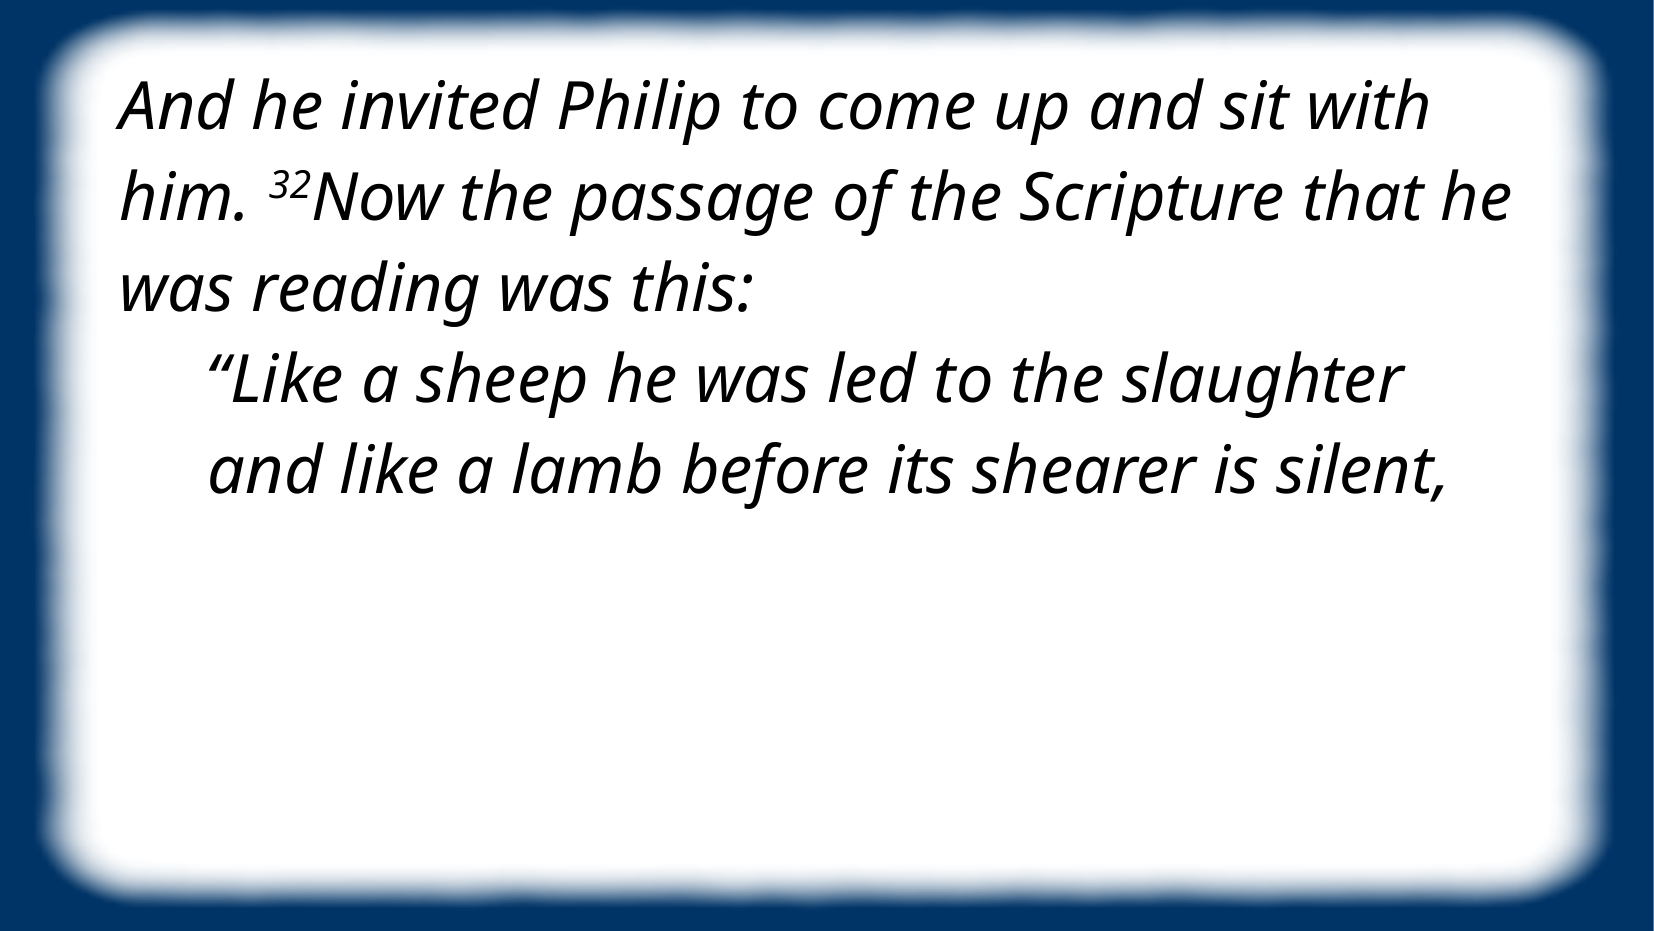

And he invited Philip to come up and sit with him. 32Now the passage of the Scripture that he was reading was this:
 “Like a sheep he was led to the slaughter
 and like a lamb before its shearer is silent,